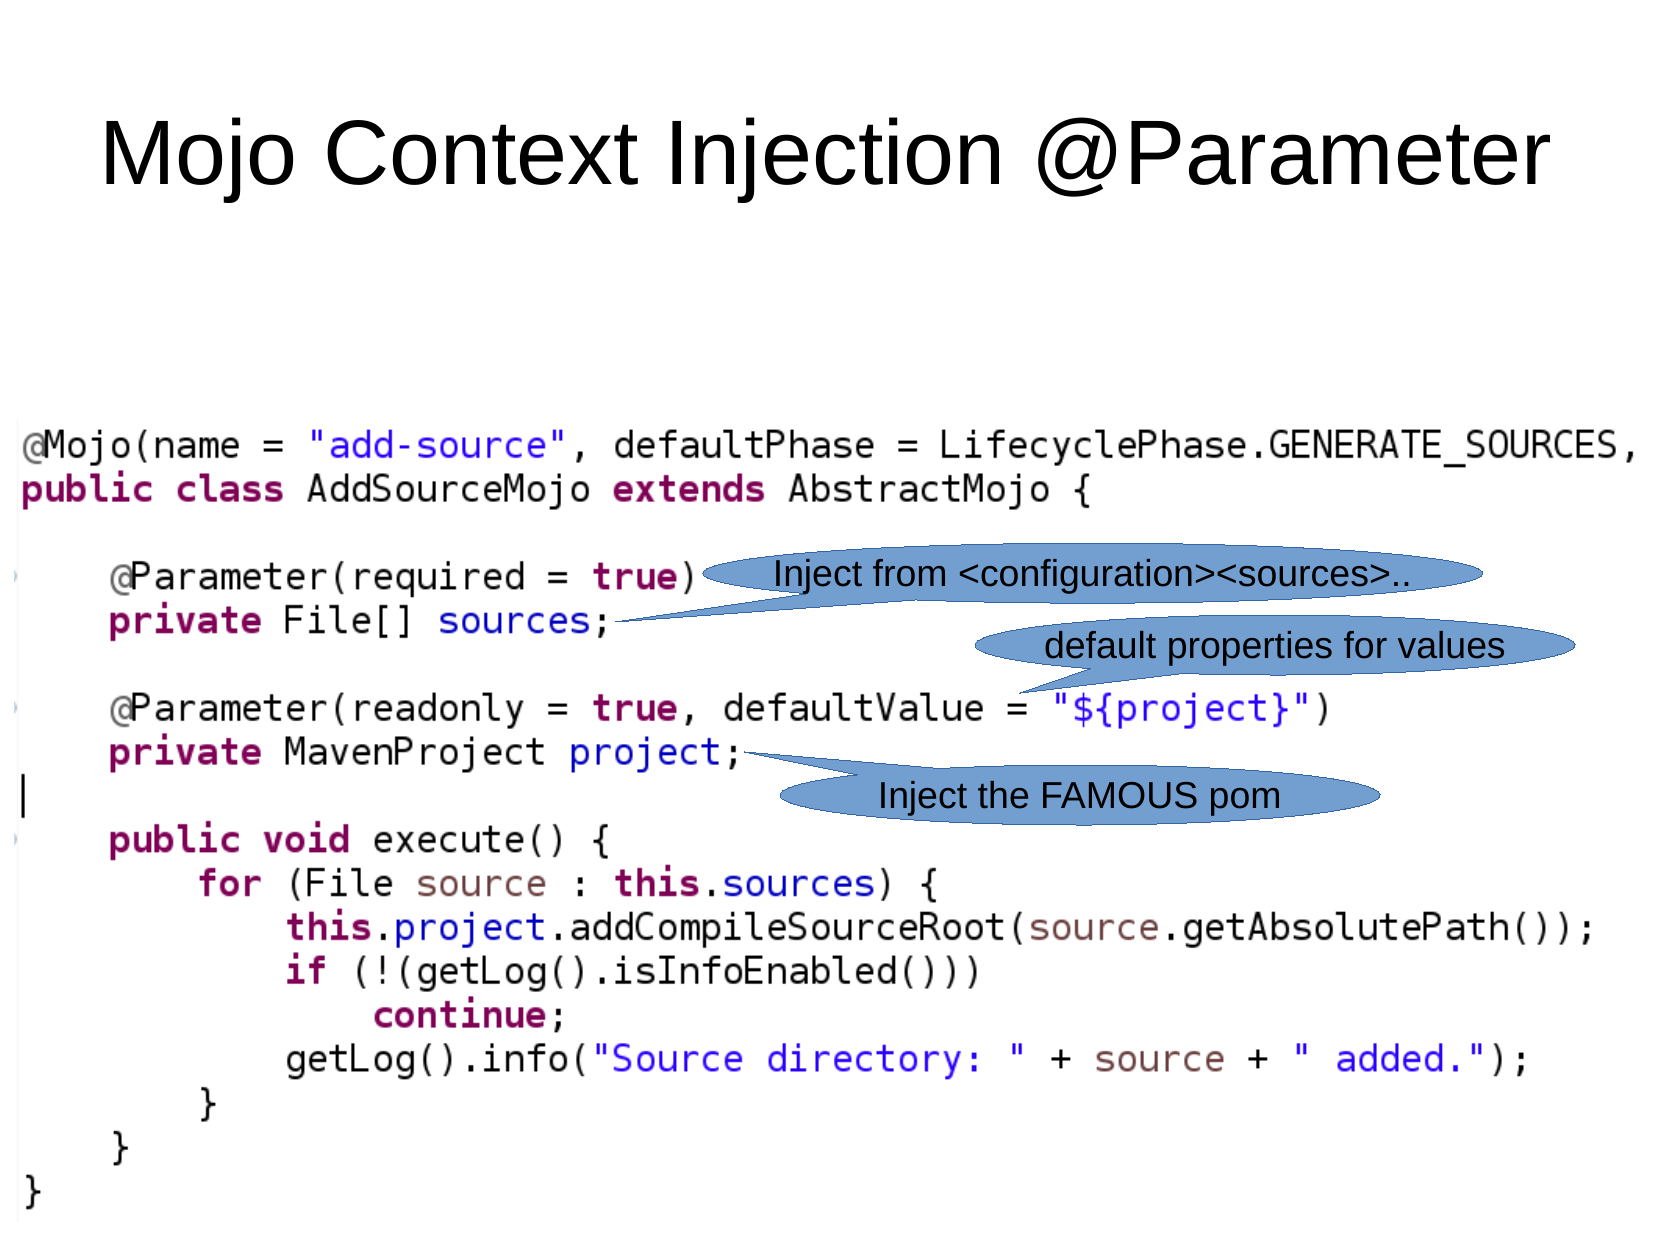

# Mojo Context Injection @Parameter
Inject from <configuration><sources>..
default properties for values
Inject the FAMOUS pom